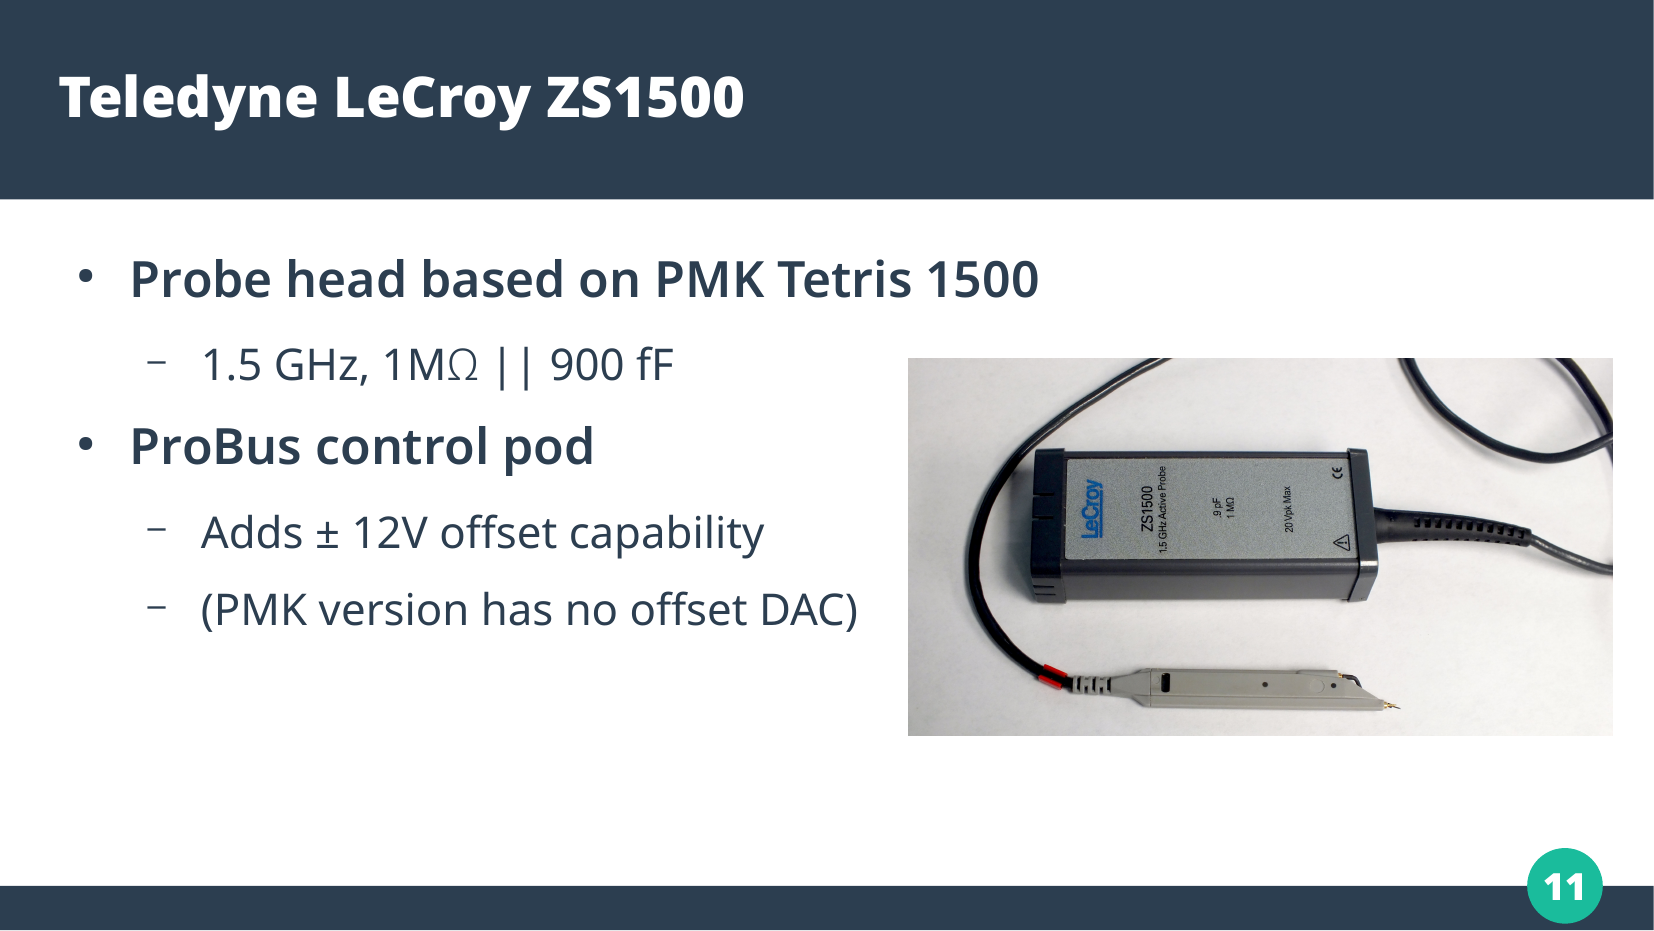

# Teledyne LeCroy ZS1500
Probe head based on PMK Tetris 1500
1.5 GHz, 1MΩ || 900 fF
ProBus control pod
Adds ± 12V offset capability
(PMK version has no offset DAC)